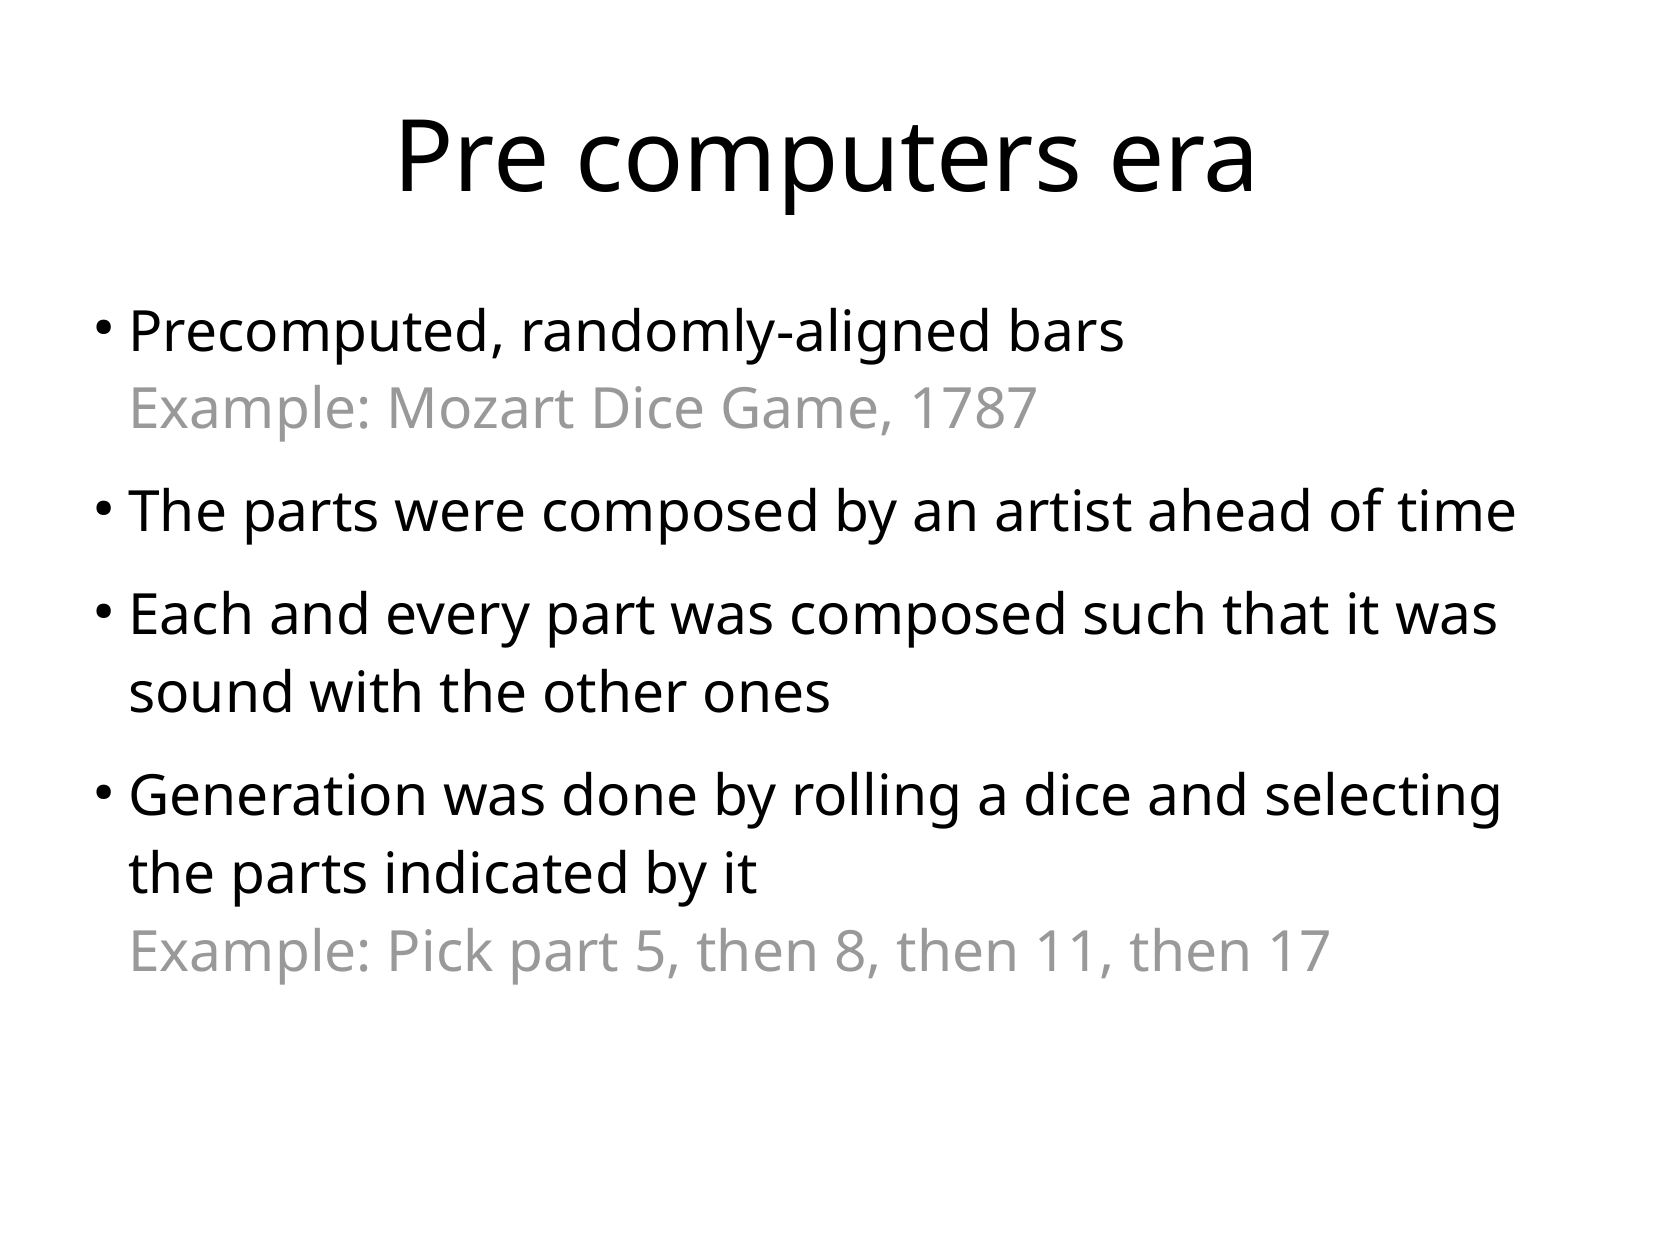

# Pre computers era
Precomputed, randomly-aligned bars
Example: Mozart Dice Game, 1787
The parts were composed by an artist ahead of time
Each and every part was composed such that it was sound with the other ones
Generation was done by rolling a dice and selecting the parts indicated by it
Example: Pick part 5, then 8, then 11, then 17